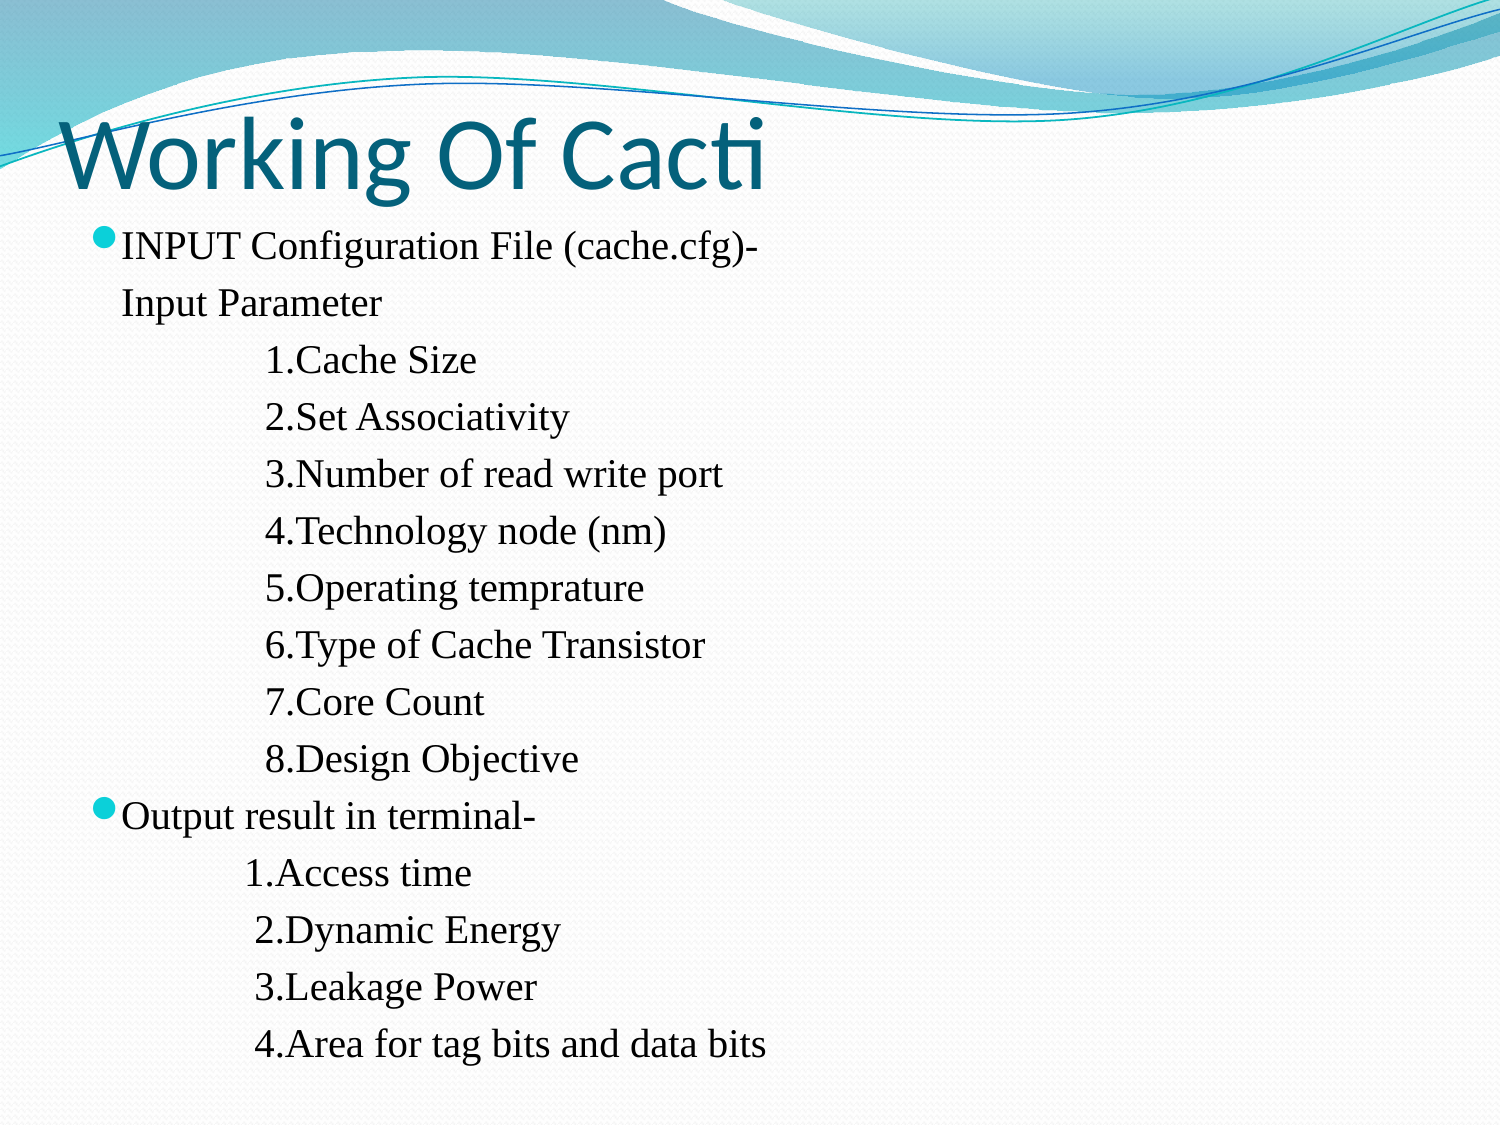

# Working Of Cacti
INPUT Configuration File (cache.cfg)-
Input Parameter
 1.Cache Size
 2.Set Associativity
 3.Number of read write port
 4.Technology node (nm)
 5.Operating temprature
 6.Type of Cache Transistor
 7.Core Count
 8.Design Objective
Output result in terminal-
 1.Access time
 2.Dynamic Energy
 3.Leakage Power
 4.Area for tag bits and data bits